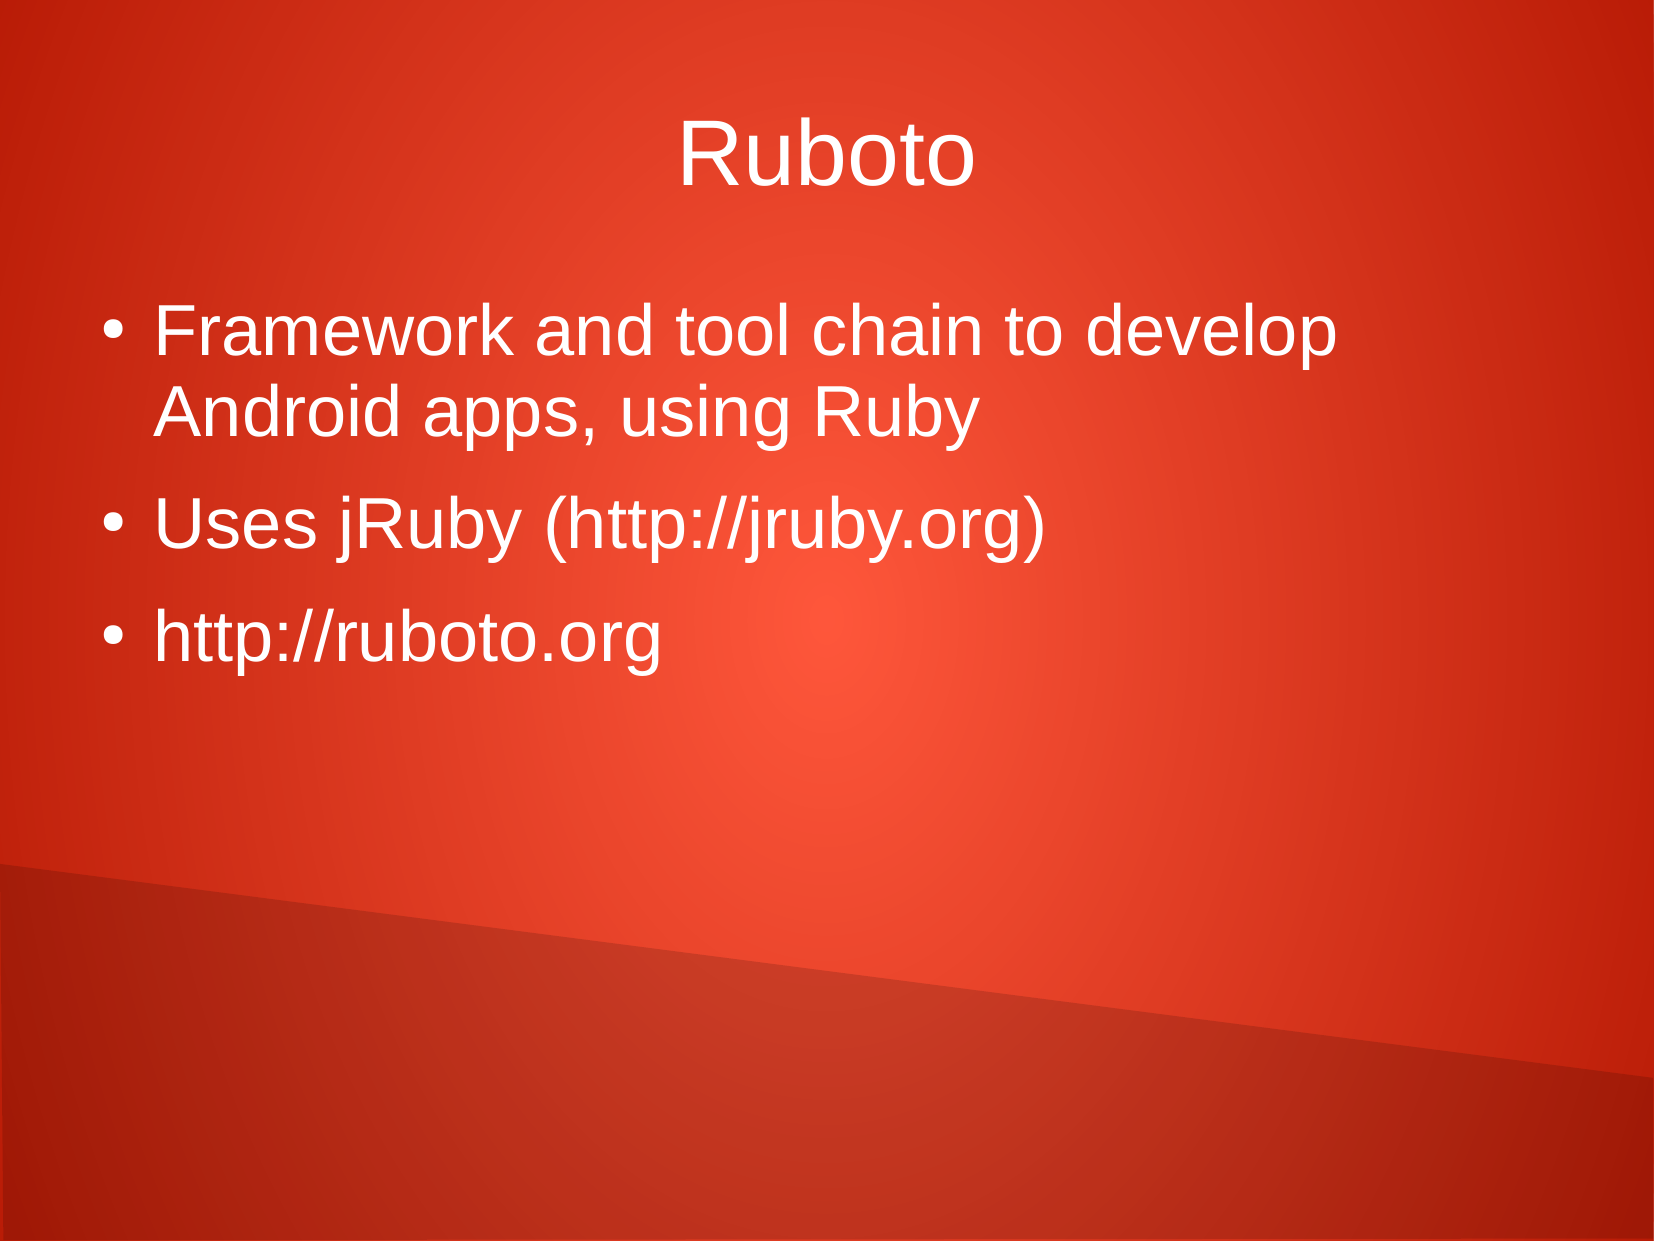

# Ruboto
Framework and tool chain to develop Android apps, using Ruby
Uses jRuby (http://jruby.org)
http://ruboto.org